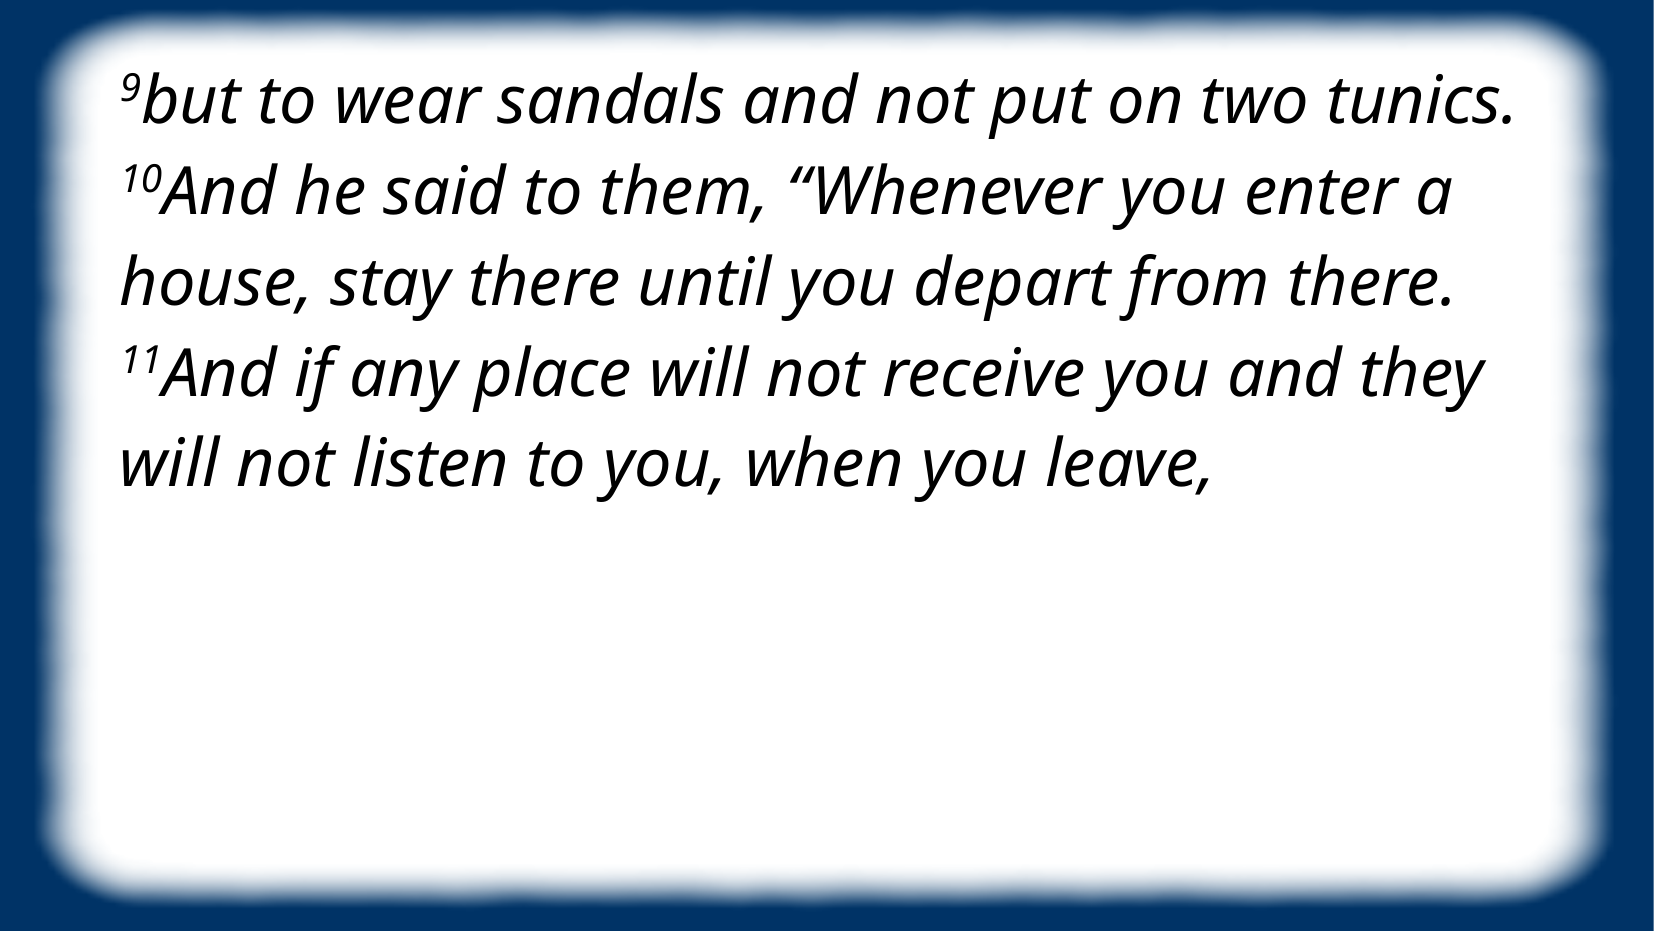

9but to wear sandals and not put on two tunics.
10And he said to them, “Whenever you enter a house, stay there until you depart from there.
11And if any place will not receive you and they will not listen to you, when you leave,